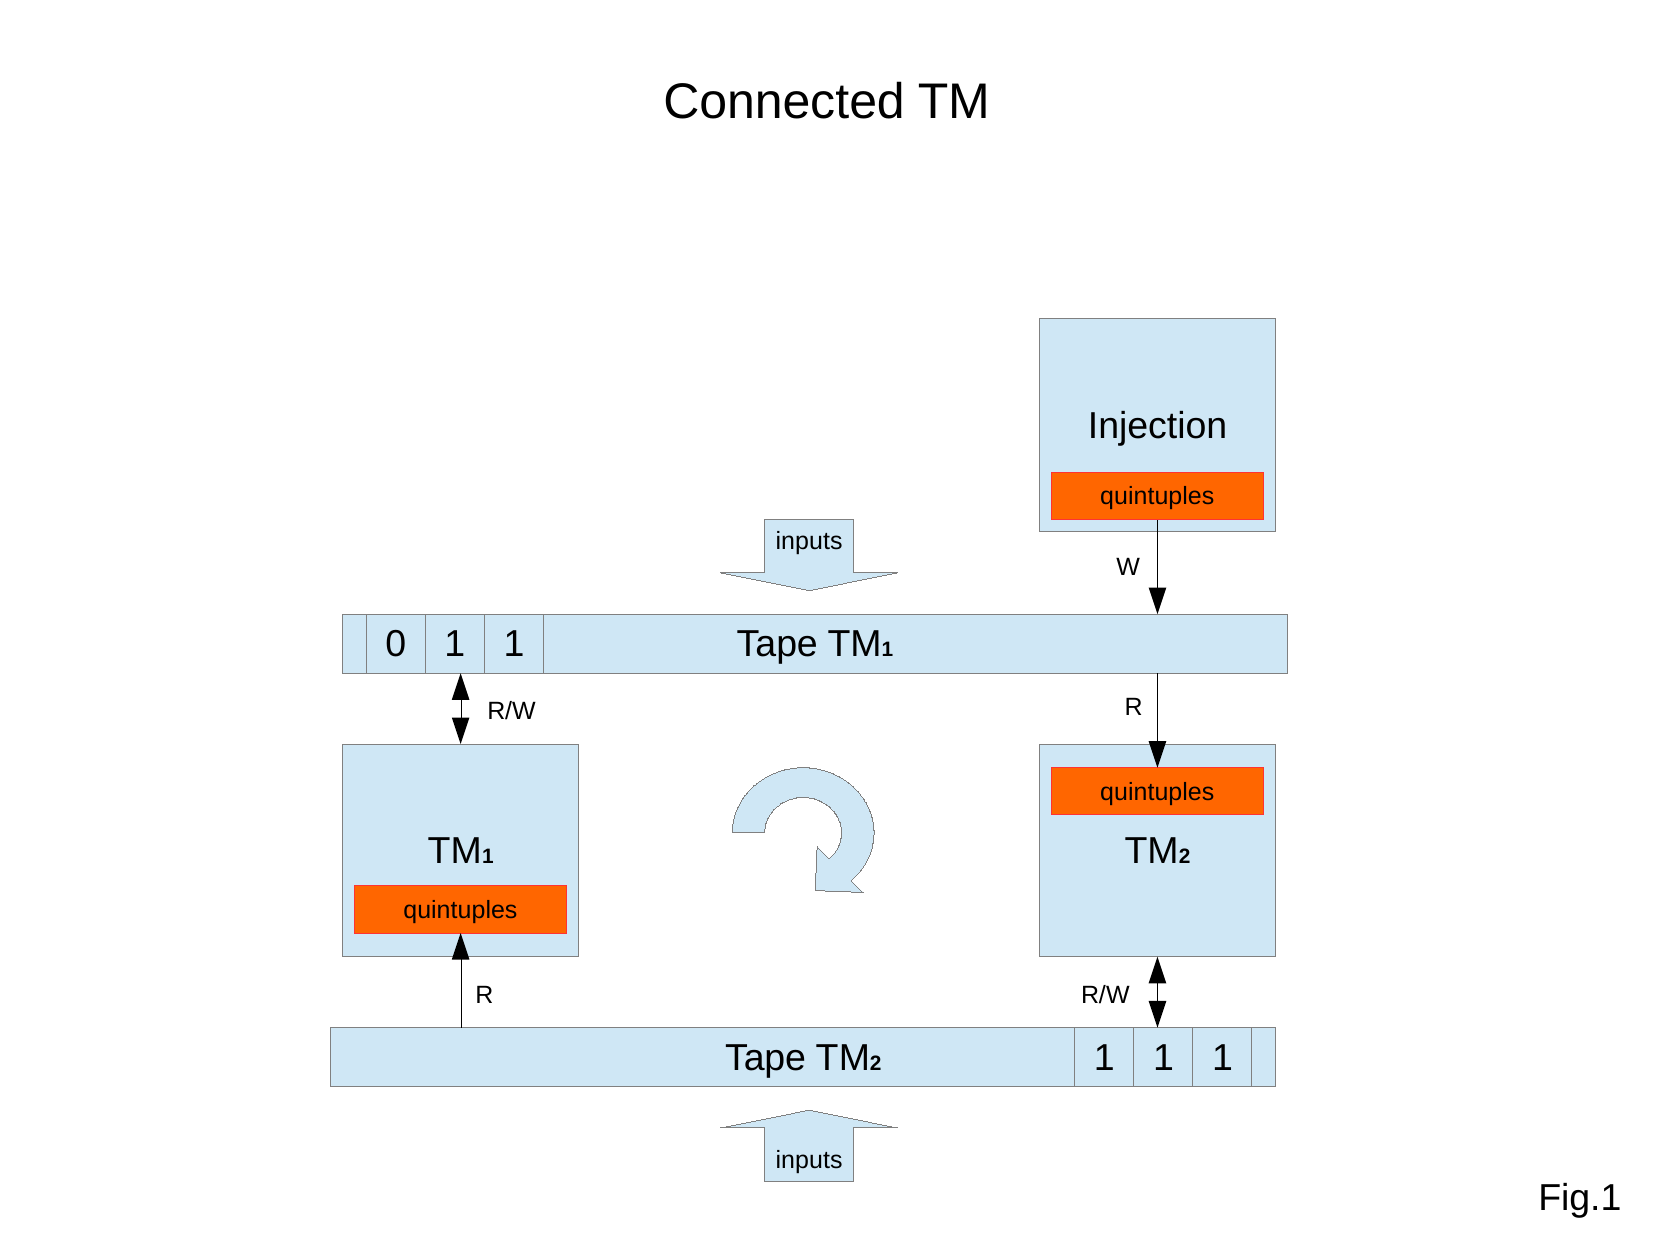

# Connected TM
Injection
quintuples
inputs
W
Tape TM1
0
1
1
R
R/W
TM1
TM2
quintuples
quintuples
R
R/W
Tape TM2
1
1
1
inputs
Fig.1